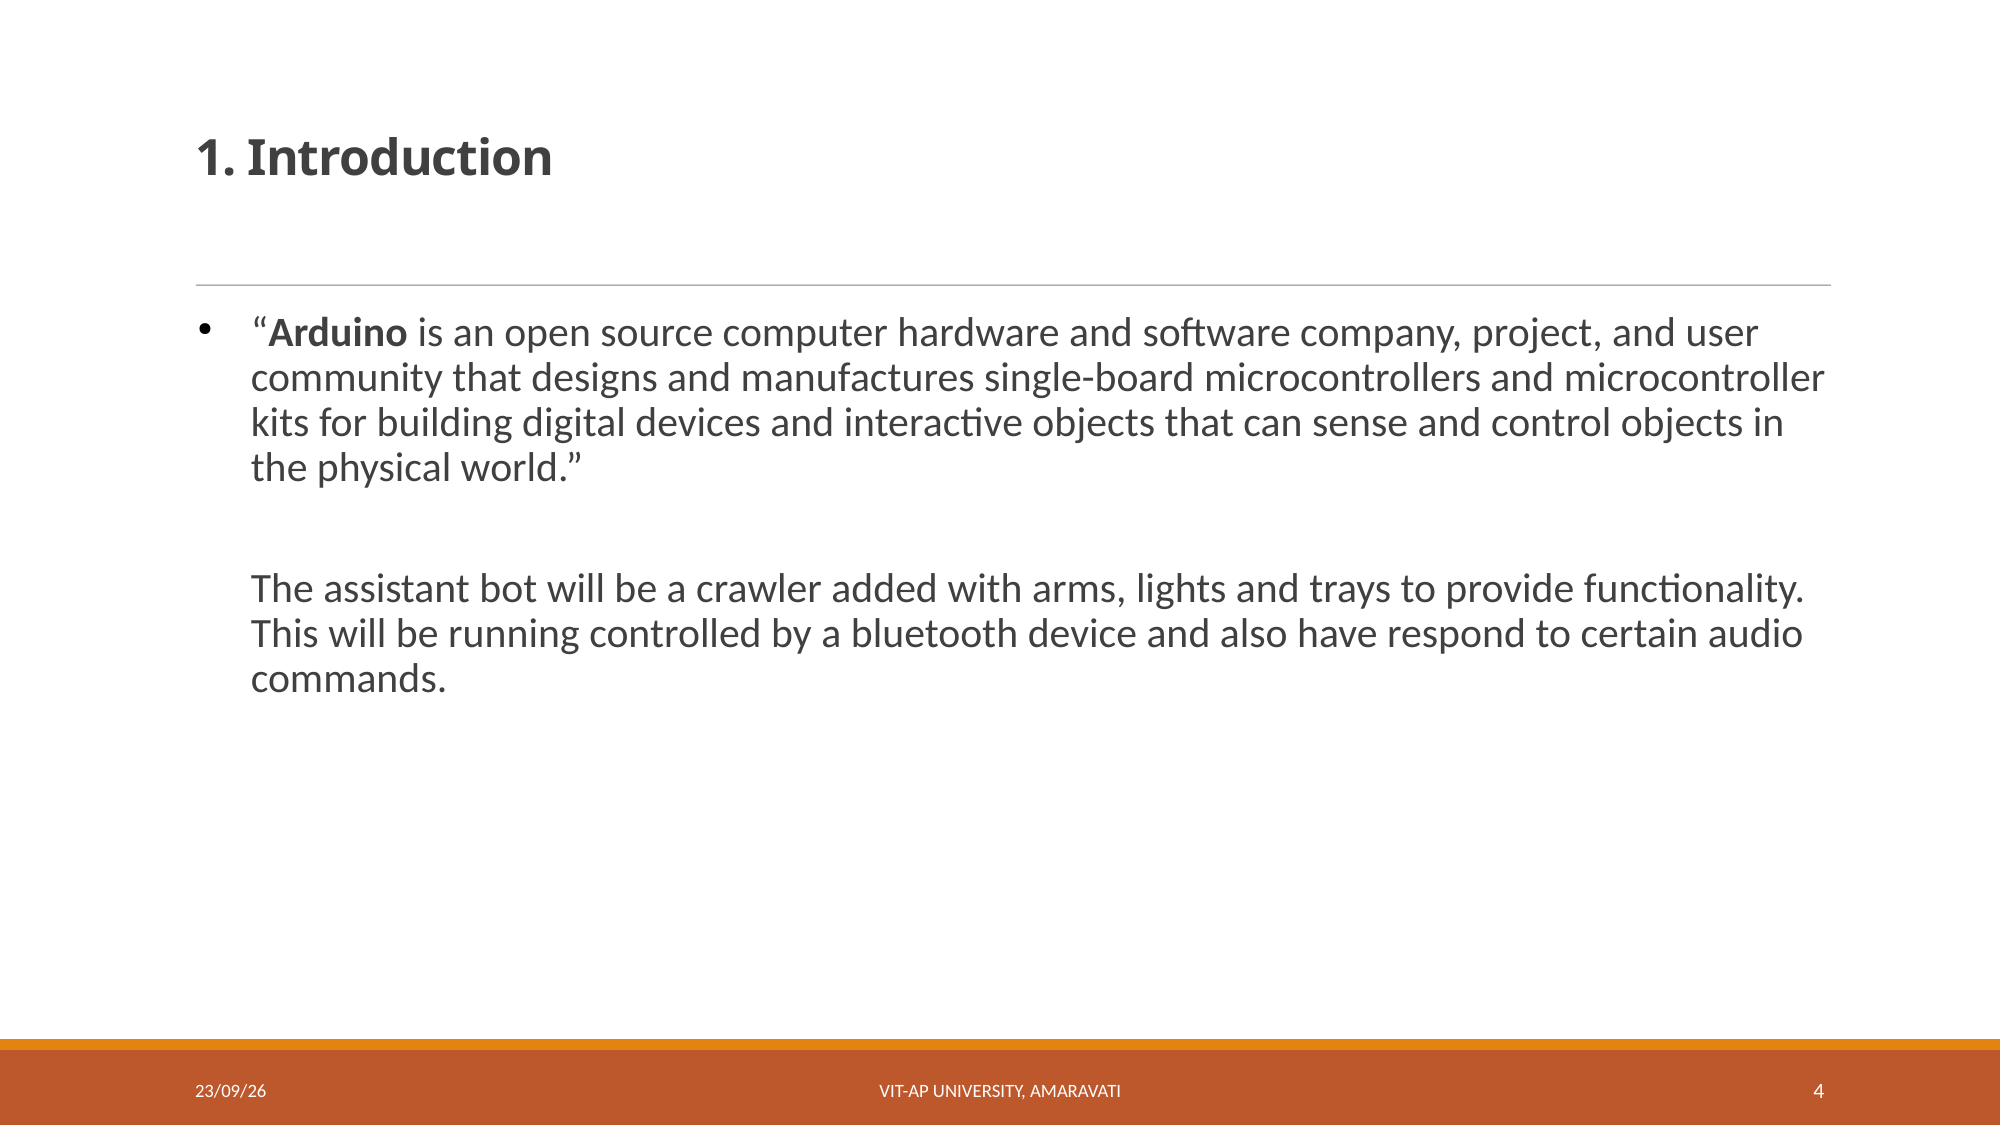

# 1. Introduction
“Arduino is an open source computer hardware and software company, project, and user community that designs and manufactures single-board microcontrollers and microcontroller kits for building digital devices and interactive objects that can sense and control objects in the physical world.”
The assistant bot will be a crawler added with arms, lights and trays to provide functionality. This will be running controlled by a bluetooth device and also have respond to certain audio commands.
VIT-AP University, Amaravati